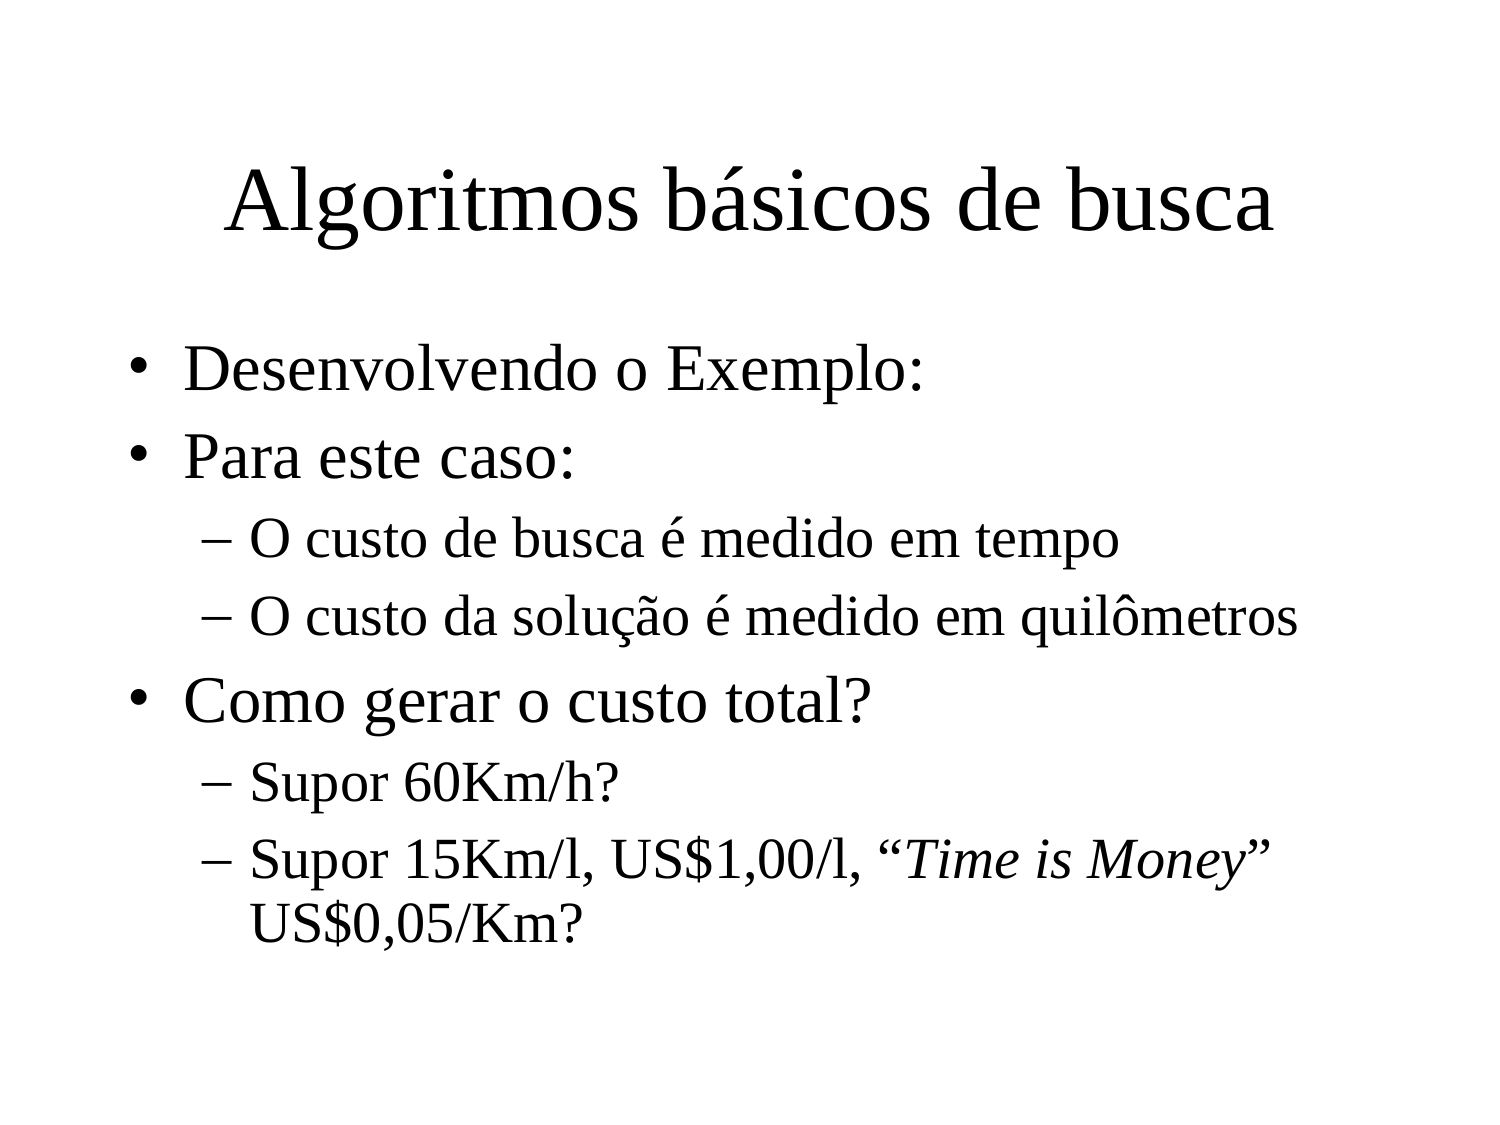

# Algoritmos básicos de busca
Desenvolvendo o Exemplo:
Para este caso:
O custo de busca é medido em tempo
O custo da solução é medido em quilômetros
Como gerar o custo total?
Supor 60Km/h?
Supor 15Km/l, US$1,00/l, “Time is Money” US$0,05/Km?